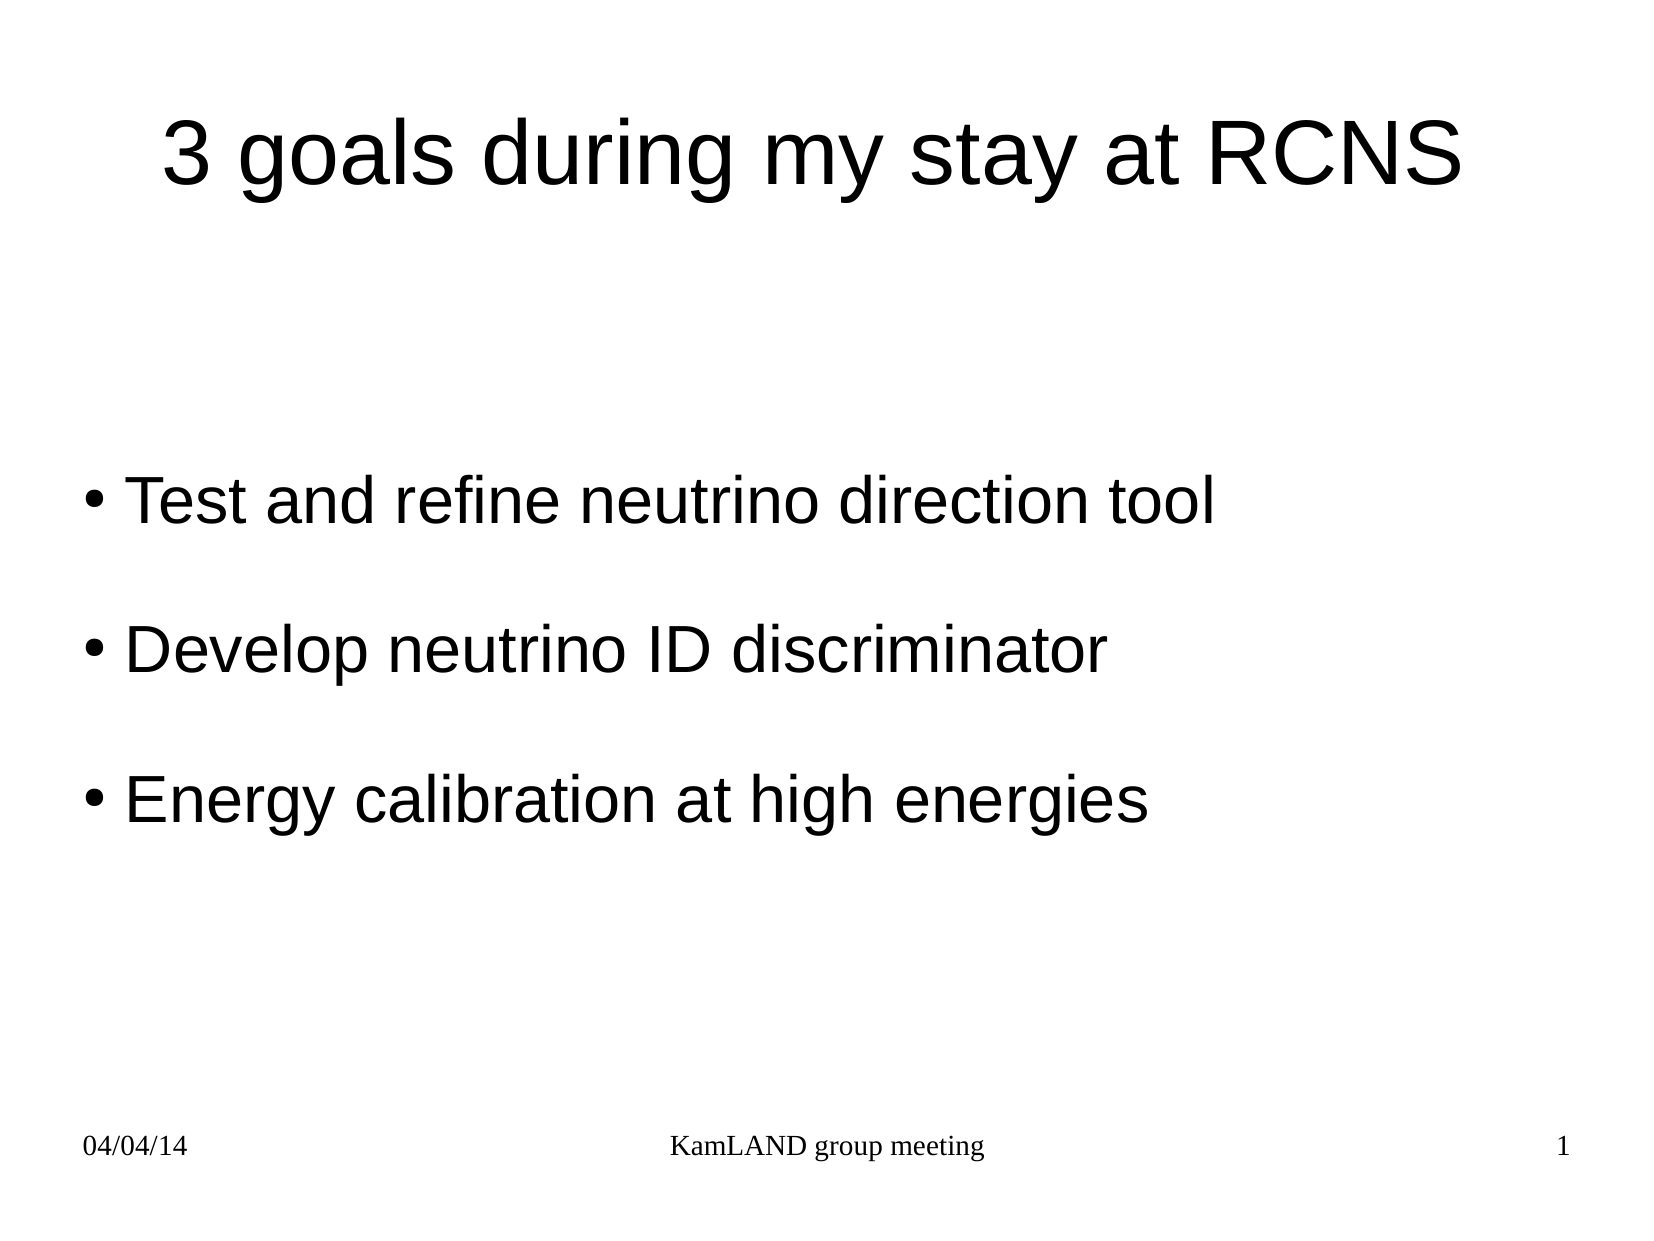

# 3 goals during my stay at RCNS
 Test and refine neutrino direction tool
 Develop neutrino ID discriminator
 Energy calibration at high energies
04/04/14
KamLAND group meeting
1